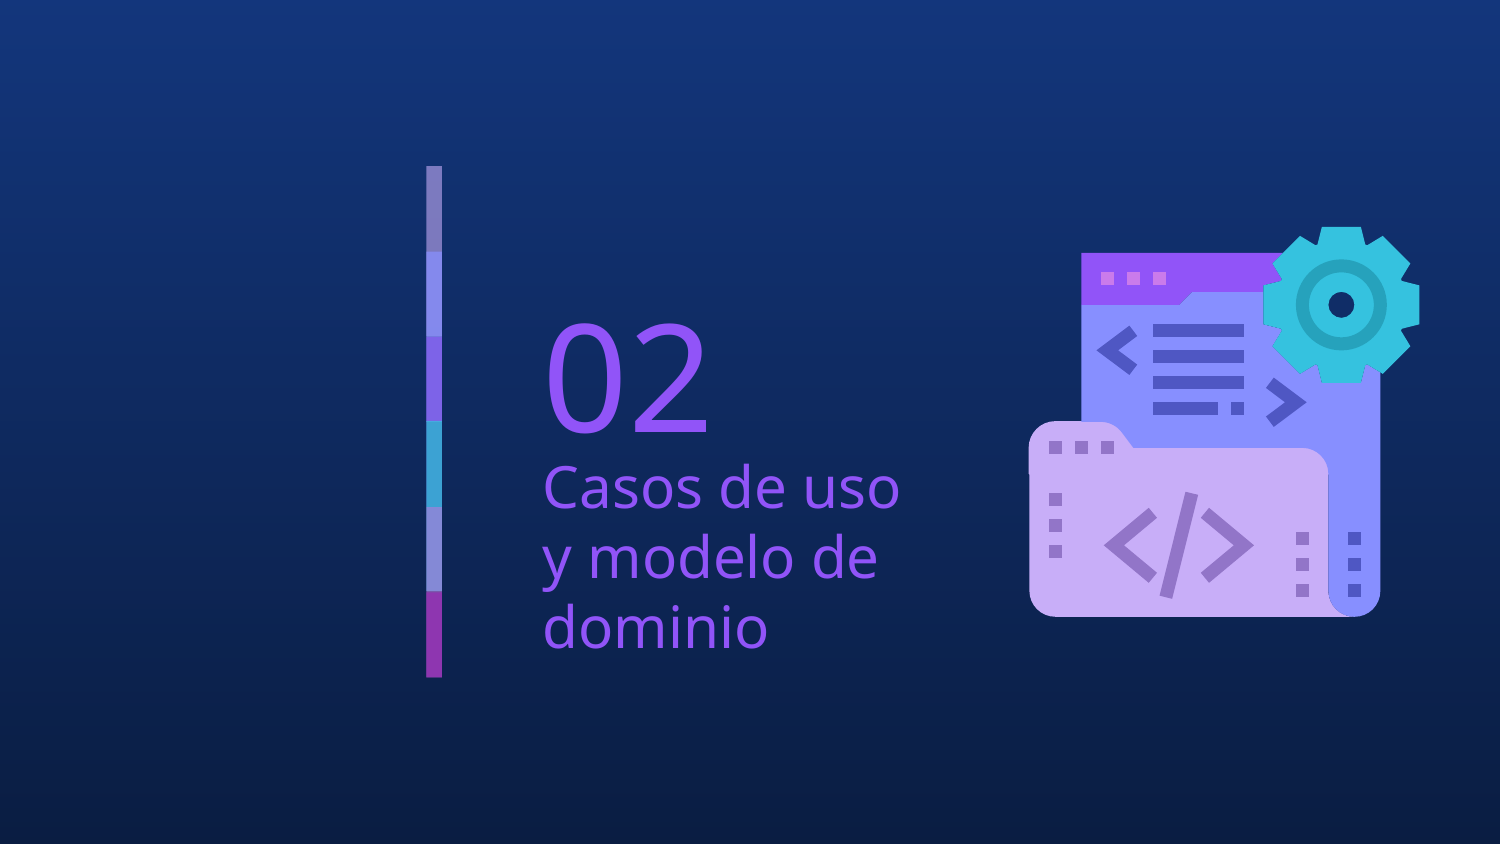

# 02
Casos de uso y modelo de dominio